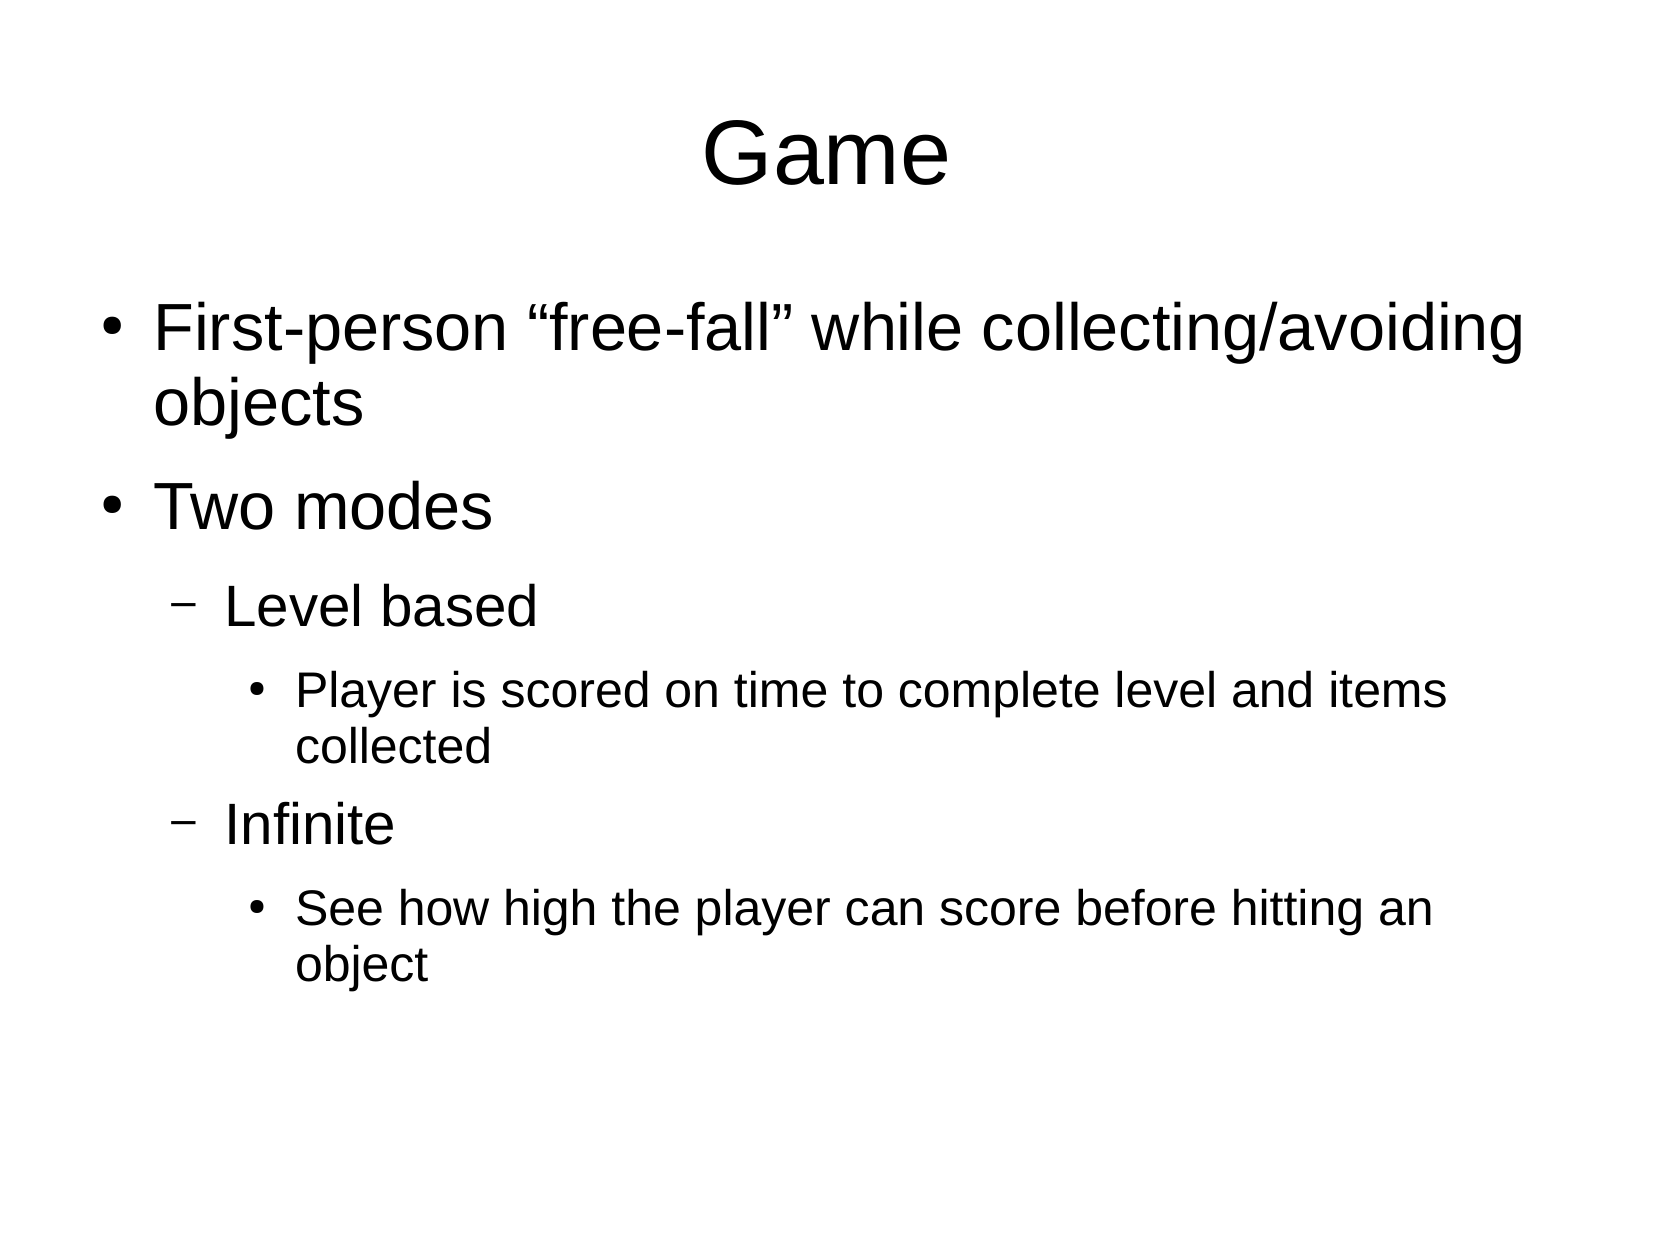

# Game
First-person “free-fall” while collecting/avoiding objects
Two modes
Level based
Player is scored on time to complete level and items collected
Infinite
See how high the player can score before hitting an object